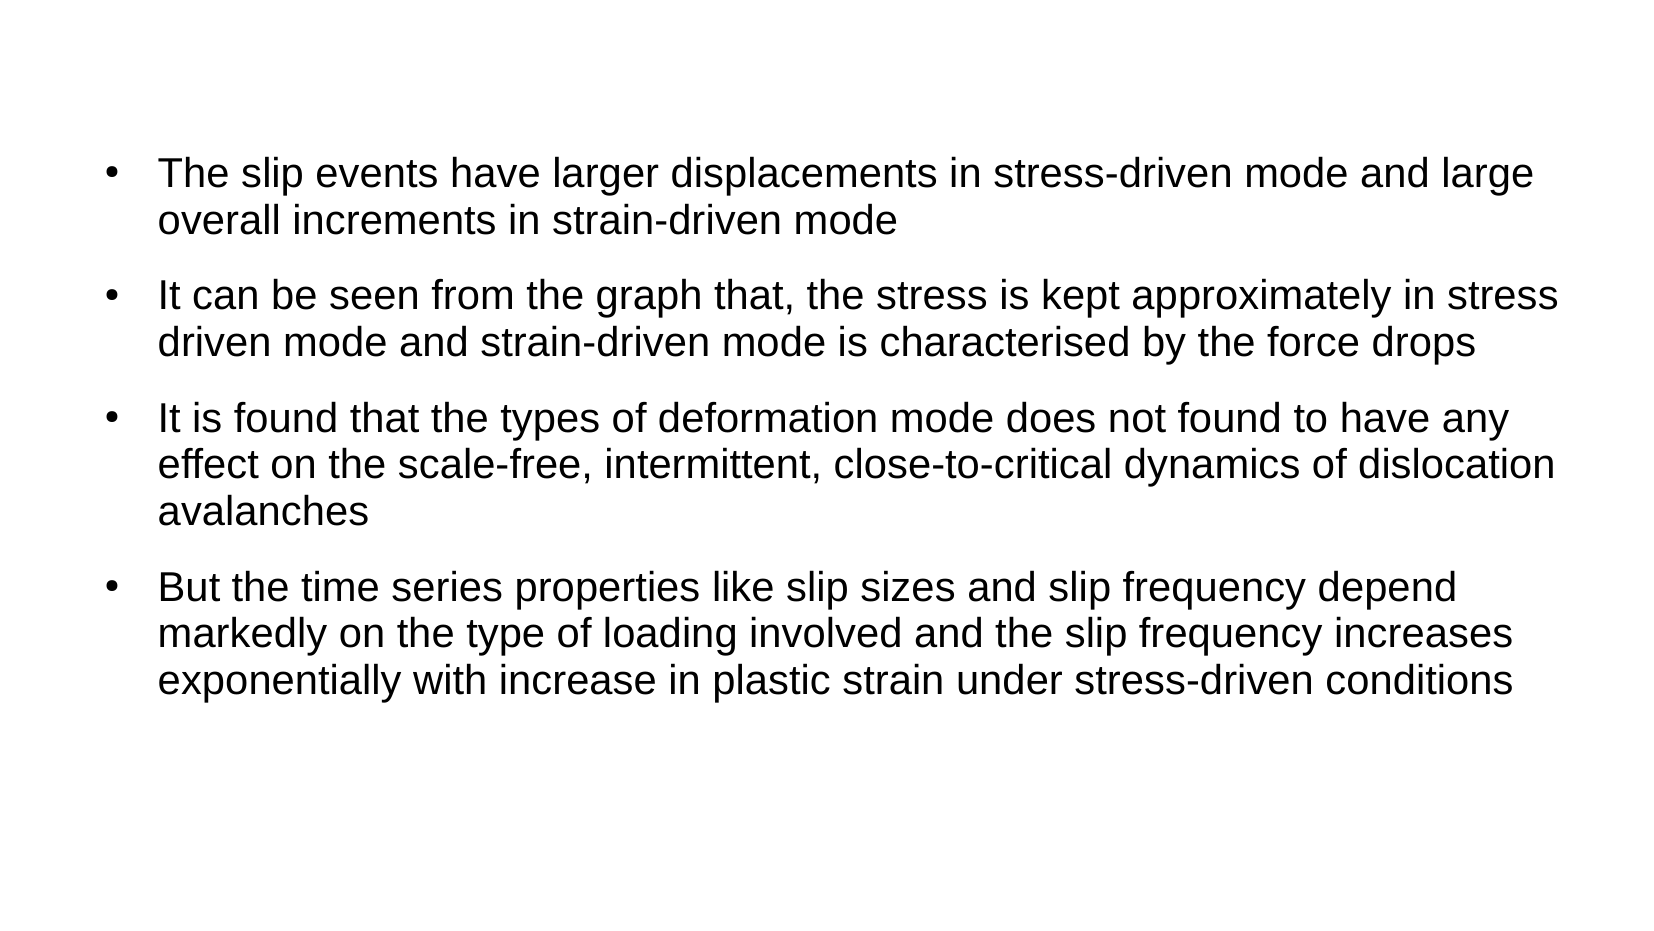

# The slip events have larger displacements in stress-driven mode and large overall increments in strain-driven mode
It can be seen from the graph that, the stress is kept approximately in stress driven mode and strain-driven mode is characterised by the force drops
It is found that the types of deformation mode does not found to have any effect on the scale-free, intermittent, close-to-critical dynamics of dislocation avalanches
But the time series properties like slip sizes and slip frequency depend markedly on the type of loading involved and the slip frequency increases exponentially with increase in plastic strain under stress-driven conditions